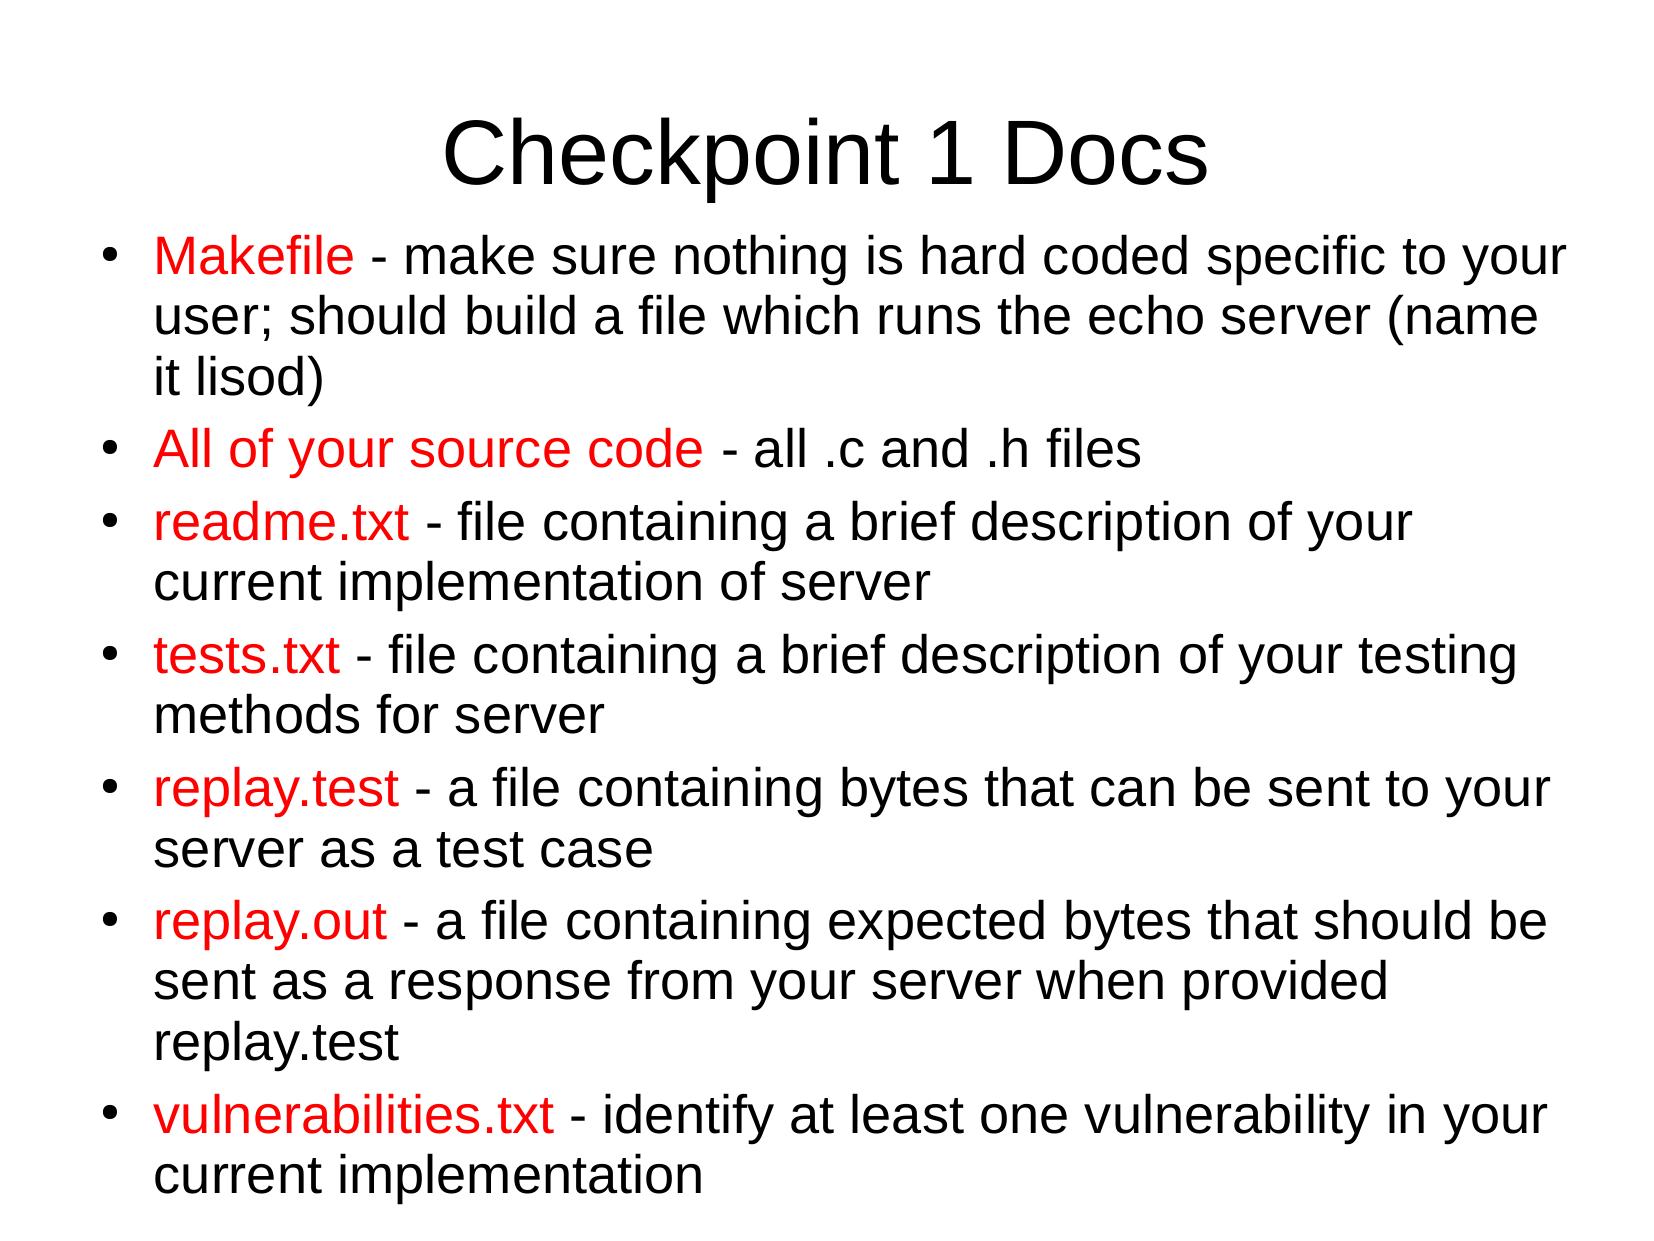

# Checkpoint 1 Docs
Makefile - make sure nothing is hard coded specific to your user; should build a file which runs the echo server (name it lisod)
All of your source code - all .c and .h files
readme.txt - file containing a brief description of your current implementation of server
tests.txt - file containing a brief description of your testing methods for server
replay.test - a file containing bytes that can be sent to your server as a test case
replay.out - a file containing expected bytes that should be sent as a response from your server when provided replay.test
vulnerabilities.txt - identify at least one vulnerability in your current implementation